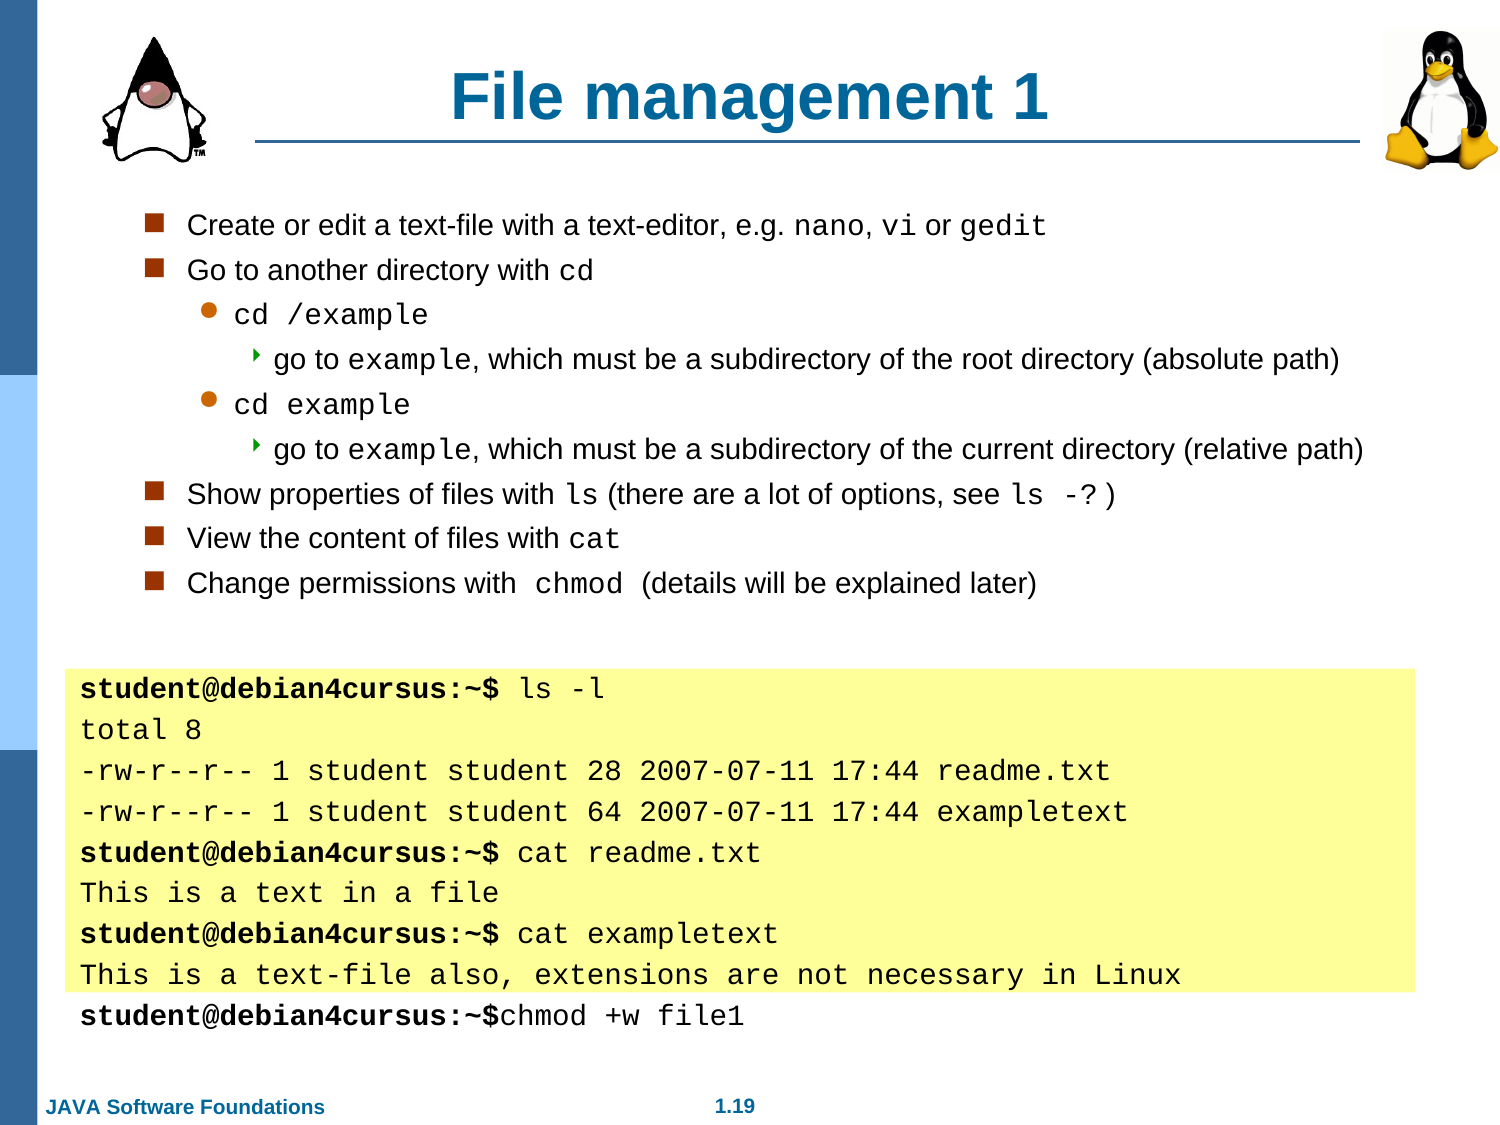

# File management 1
Create or edit a text-file with a text-editor, e.g. nano, vi or gedit
Go to another directory with cd
cd /example
go to example, which must be a subdirectory of the root directory (absolute path)
cd example
go to example, which must be a subdirectory of the current directory (relative path)
Show properties of files with ls (there are a lot of options, see ls -? )
View the content of files with cat
Change permissions with chmod (details will be explained later)
student@debian4cursus:~$ ls -l
total 8
-rw-r--r-- 1 student student 28 2007-07-11 17:44 readme.txt
-rw-r--r-- 1 student student 64 2007-07-11 17:44 exampletext
student@debian4cursus:~$ cat readme.txt
This is a text in a file
student@debian4cursus:~$ cat exampletext
This is a text-file also, extensions are not necessary in Linux
student@debian4cursus:~$chmod +w file1